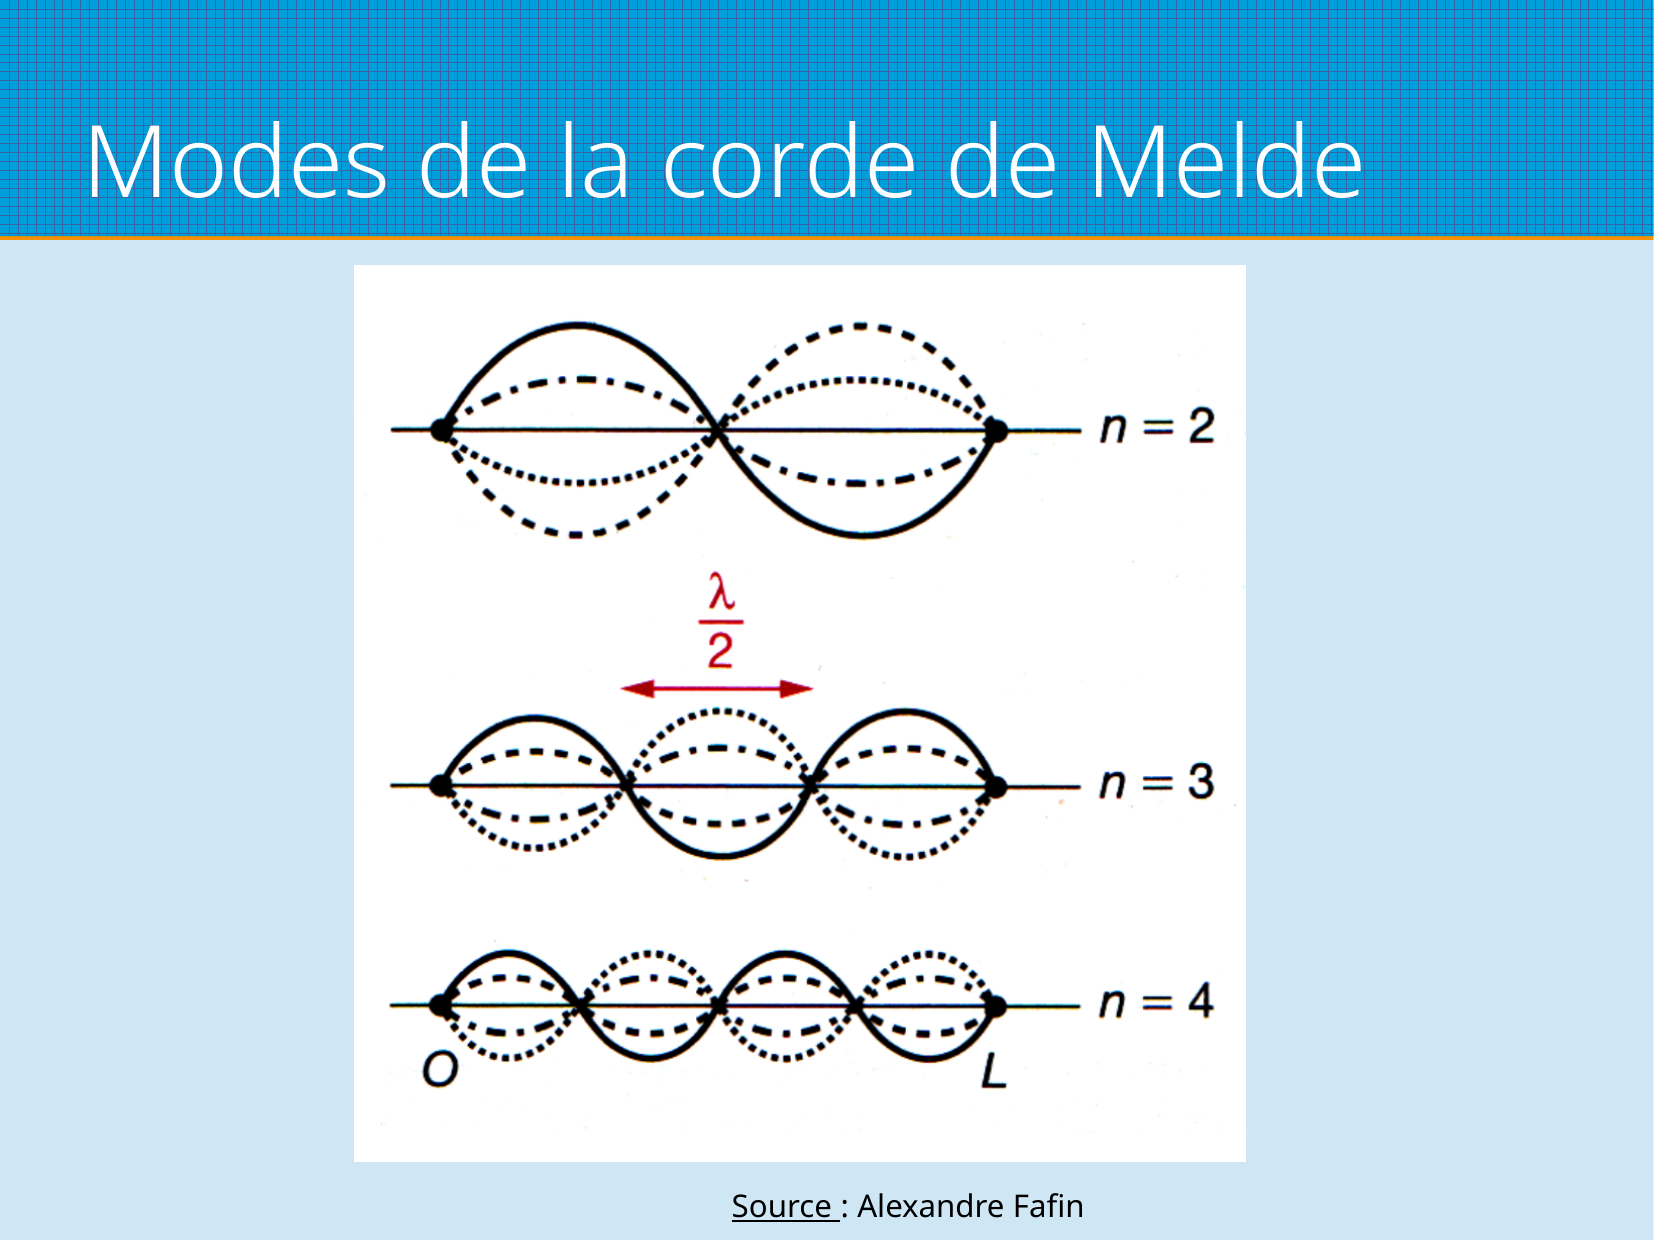

# Modes de la corde de Melde
Source : Alexandre Fafin